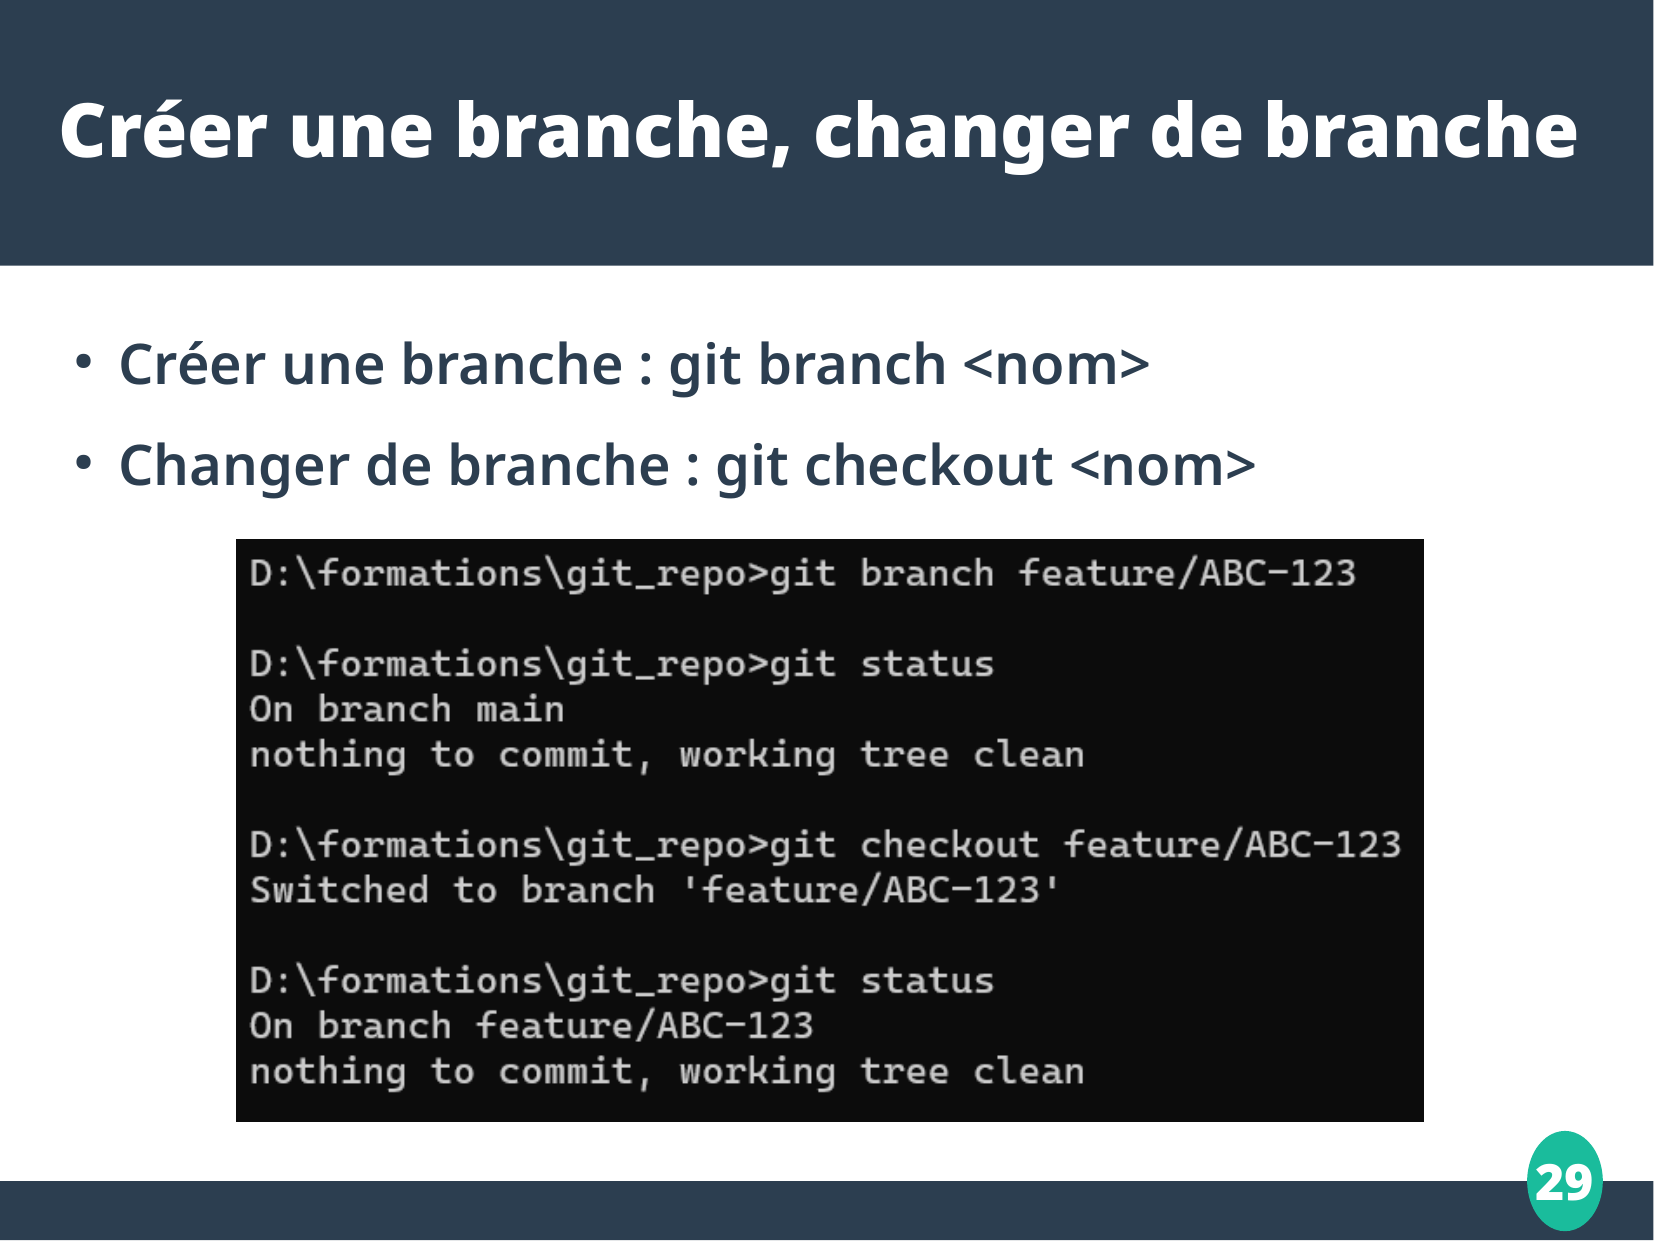

# Créer une branche, changer de branche
Créer une branche : git branch <nom>
Changer de branche : git checkout <nom>